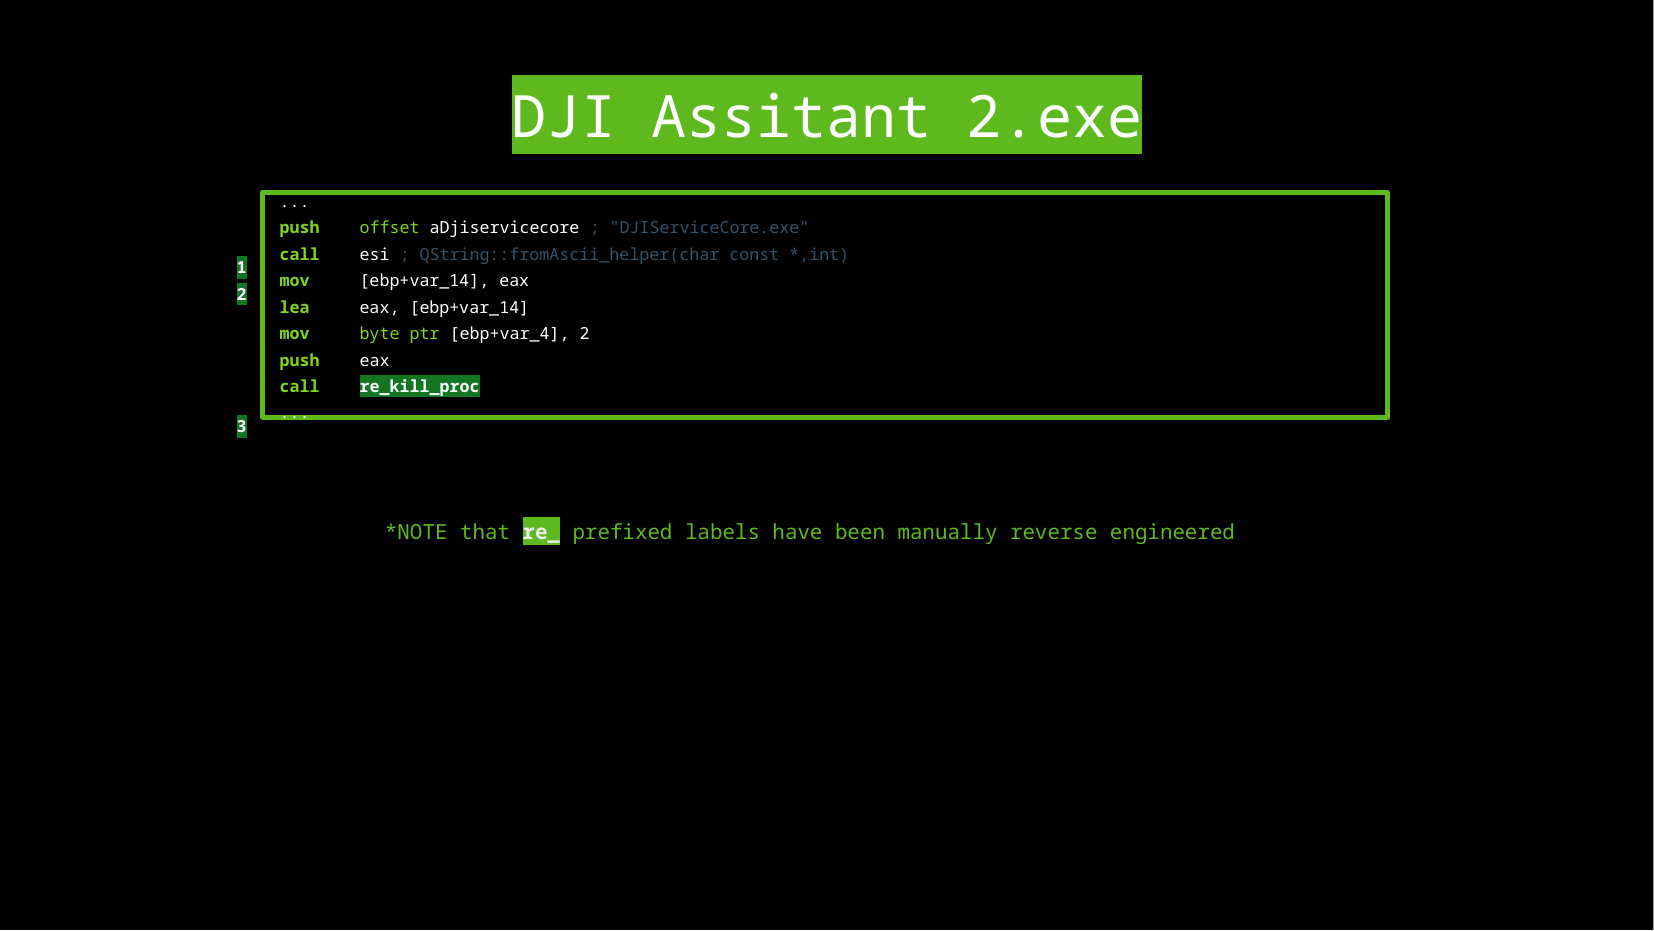

# DJI Assitant 2.exe
...
push offset aDjiservicecore ; "DJIServiceCore.exe"
call esi ; QString::fromAscii_helper(char const *,int)
mov [ebp+var_14], eax
lea eax, [ebp+var_14]
mov byte ptr [ebp+var_4], 2
push eax
call re_kill_proc
...
1
2
3
*NOTE that re_ prefixed labels have been manually reverse engineered